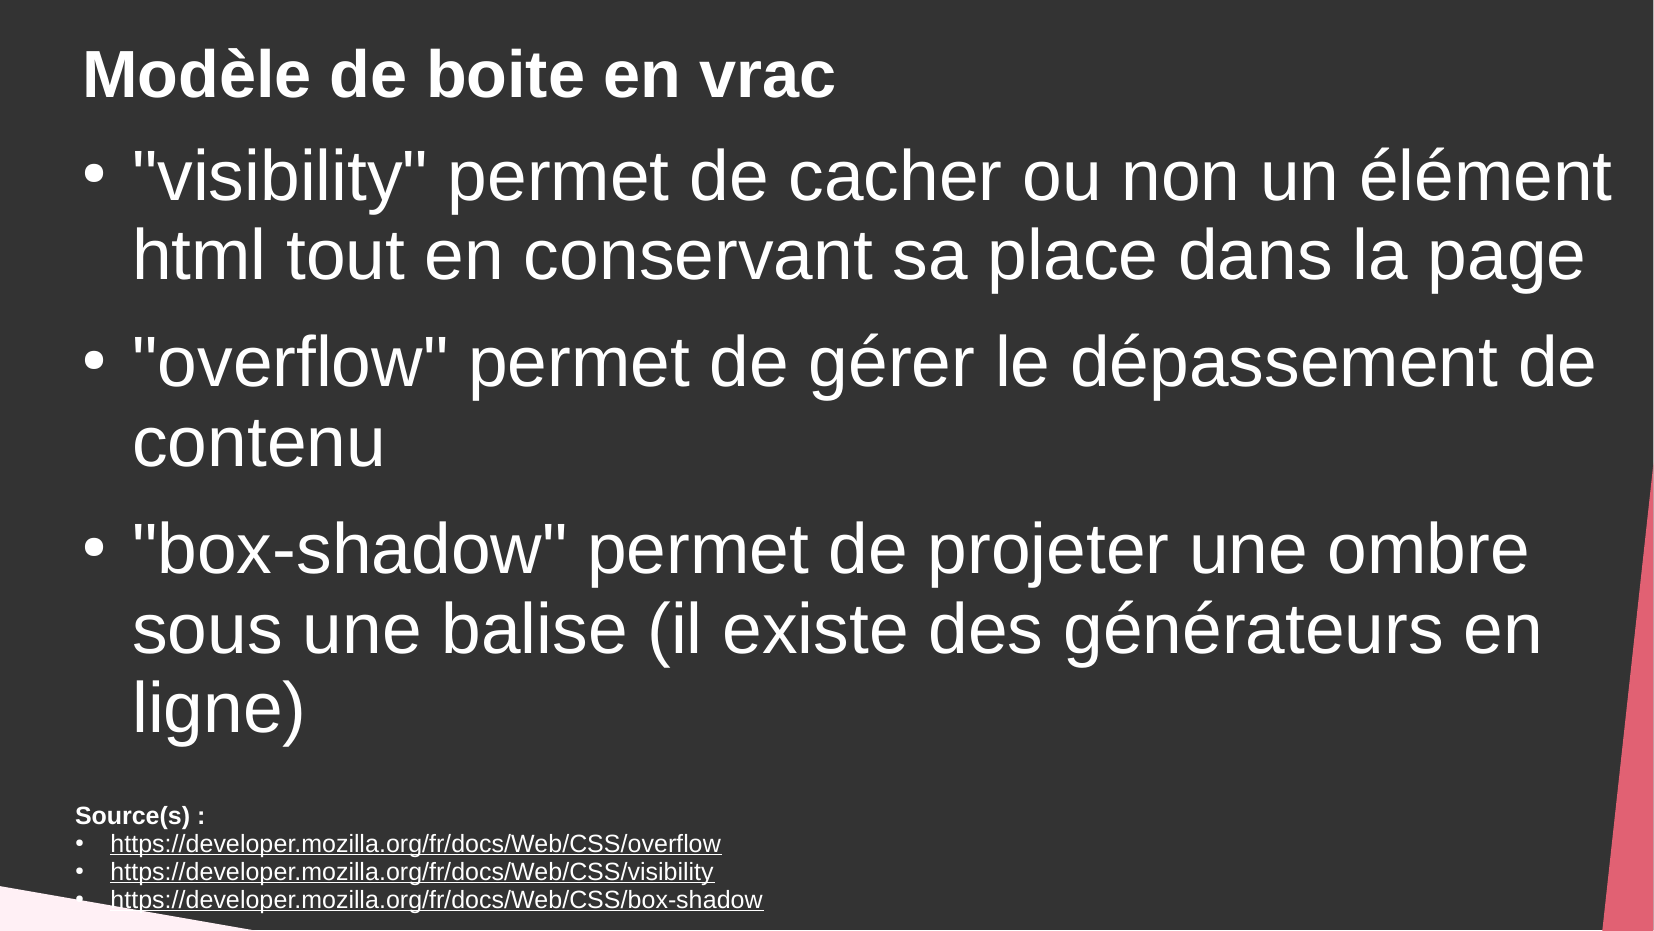

# Modèle de boite en vrac
"visibility" permet de cacher ou non un élément html tout en conservant sa place dans la page
"overflow" permet de gérer le dépassement de contenu
"box-shadow" permet de projeter une ombre sous une balise (il existe des générateurs en ligne)
Source(s) :
https://developer.mozilla.org/fr/docs/Web/CSS/overflow
https://developer.mozilla.org/fr/docs/Web/CSS/visibility
https://developer.mozilla.org/fr/docs/Web/CSS/box-shadow